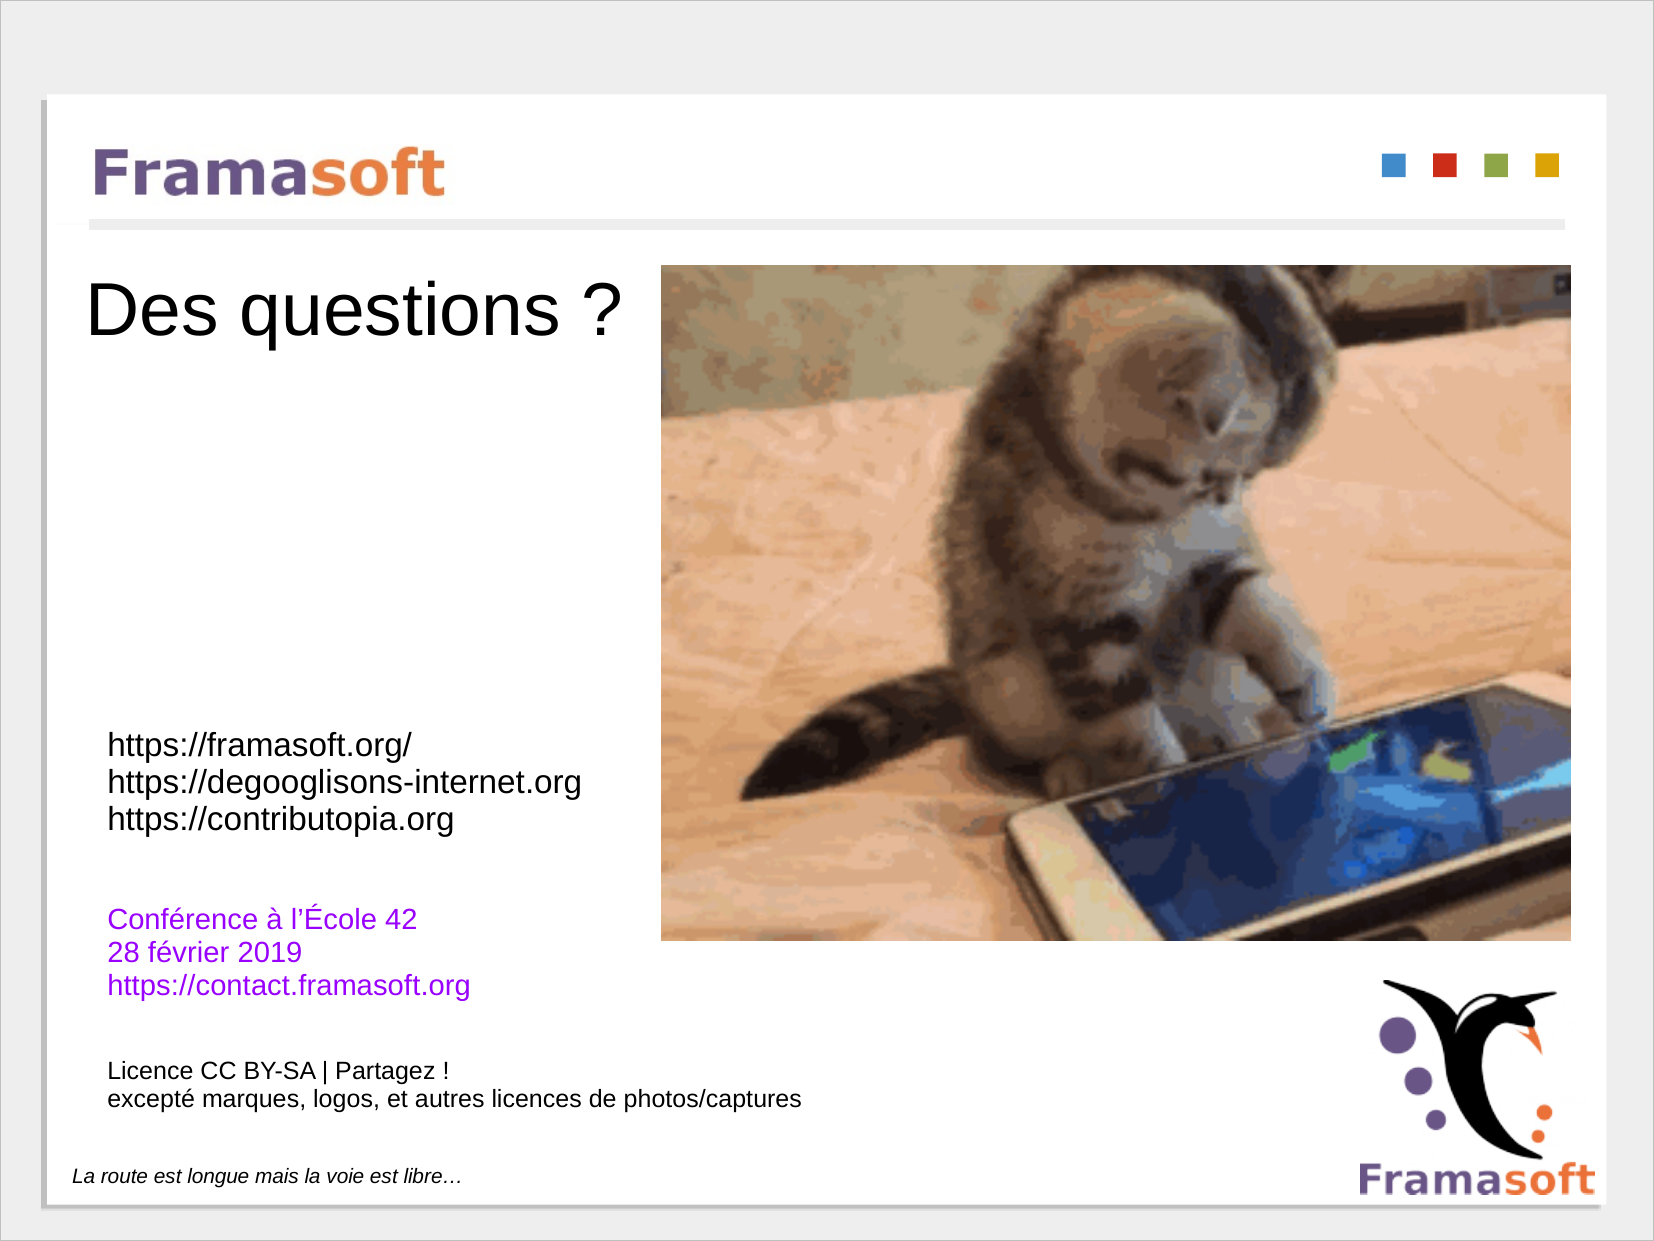

La route est longue mais la voie est libre…
https://framasoft.org/
https://degooglisons-internet.org
https://contributopia.org
Conférence à l’École 42
28 février 2019
https://contact.framasoft.org
Licence CC BY-SA | Partagez !
excepté marques, logos, et autres licences de photos/captures
Des questions ?